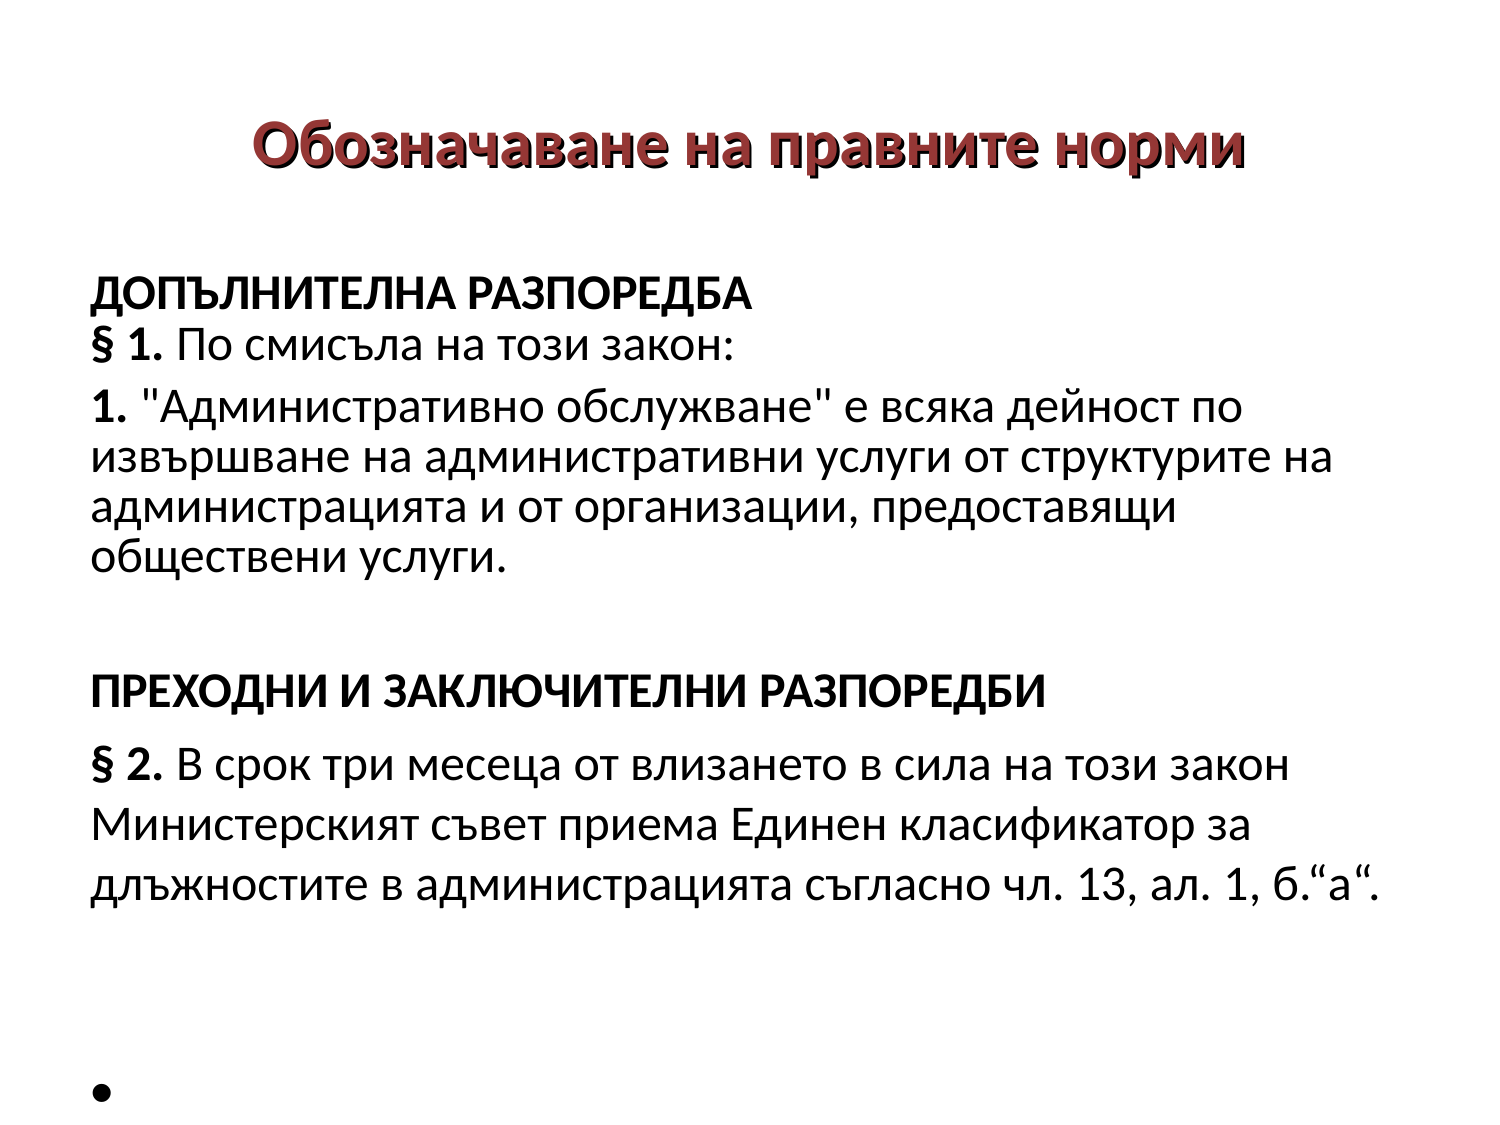

# Обозначаване на правните норми
ДОПЪЛНИТЕЛНА РАЗПОРЕДБА
§ 1. По смисъла на този закон:
1. "Административно обслужване" е всяка дейност по извършване на административни услуги от структурите на администрацията и от организации, предоставящи обществени услуги.
ПРЕХОДНИ И ЗАКЛЮЧИТЕЛНИ РАЗПОРЕДБИ
§ 2. В срок три месеца от влизането в сила на този закон Министерският съвет приема Единен класификатор за длъжностите в администрацията съгласно чл. 13, ал. 1, б.“а“.